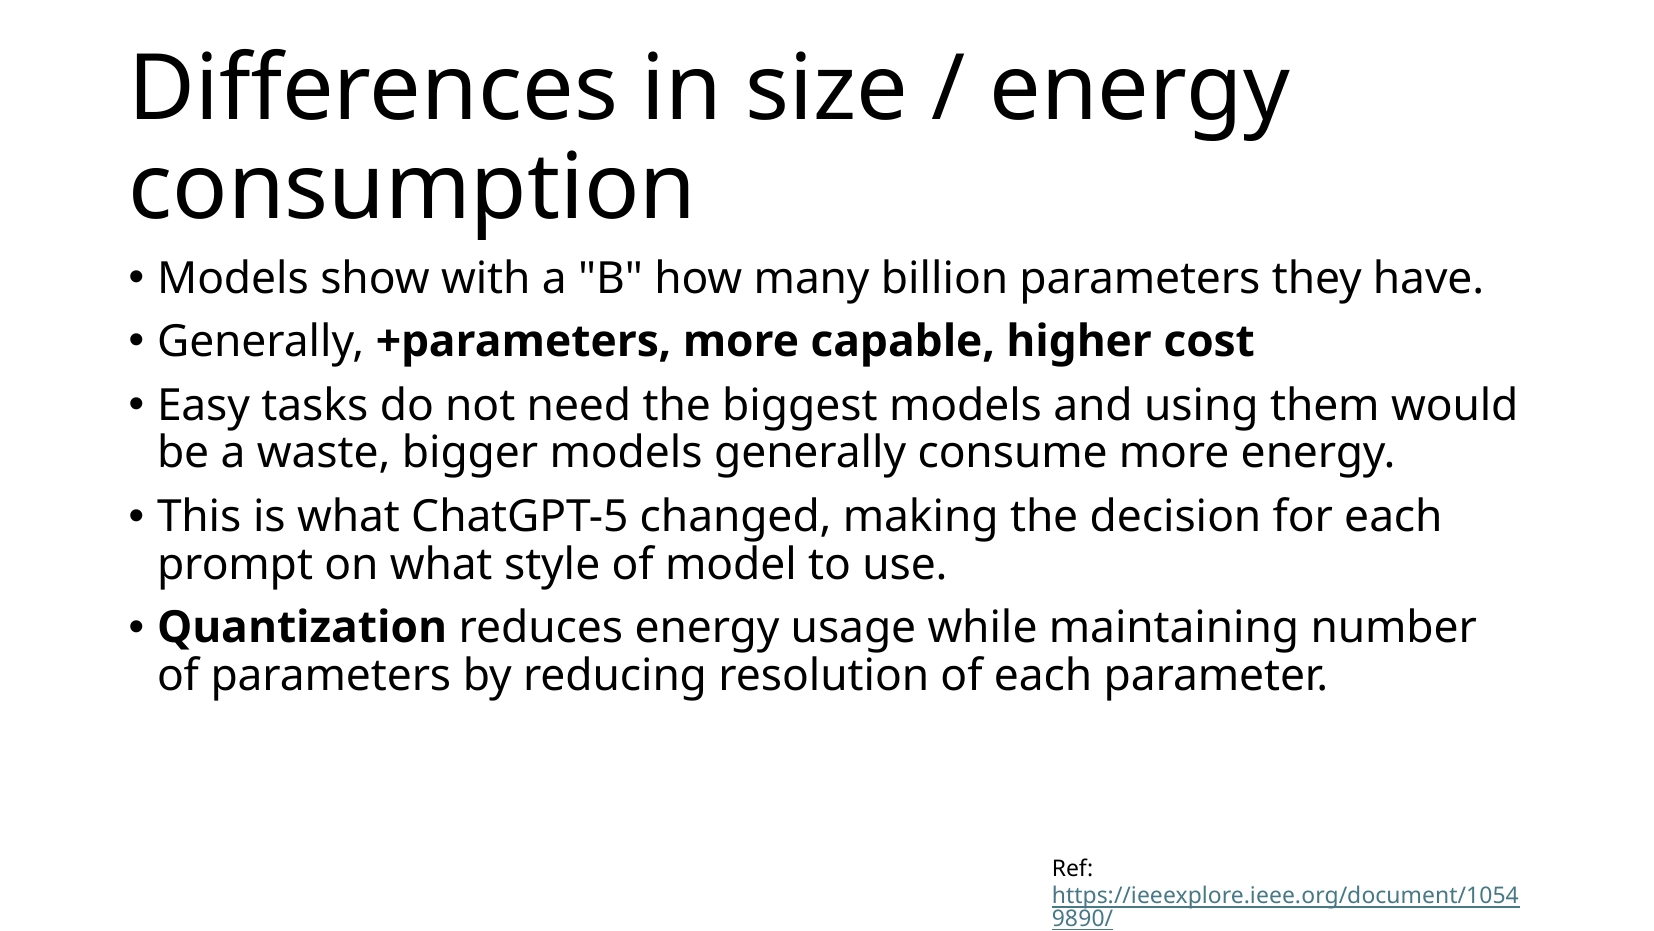

# Differences in size / energy consumption
Models show with a "B" how many billion parameters they have.
Generally, +parameters, more capable, higher cost
Easy tasks do not need the biggest models and using them would be a waste, bigger models generally consume more energy.
This is what ChatGPT-5 changed, making the decision for each prompt on what style of model to use.
Quantization reduces energy usage while maintaining number of parameters by reducing resolution of each parameter.
Ref: https://ieeexplore.ieee.org/document/10549890/
https://arxiv.org/pdf/2507.11417